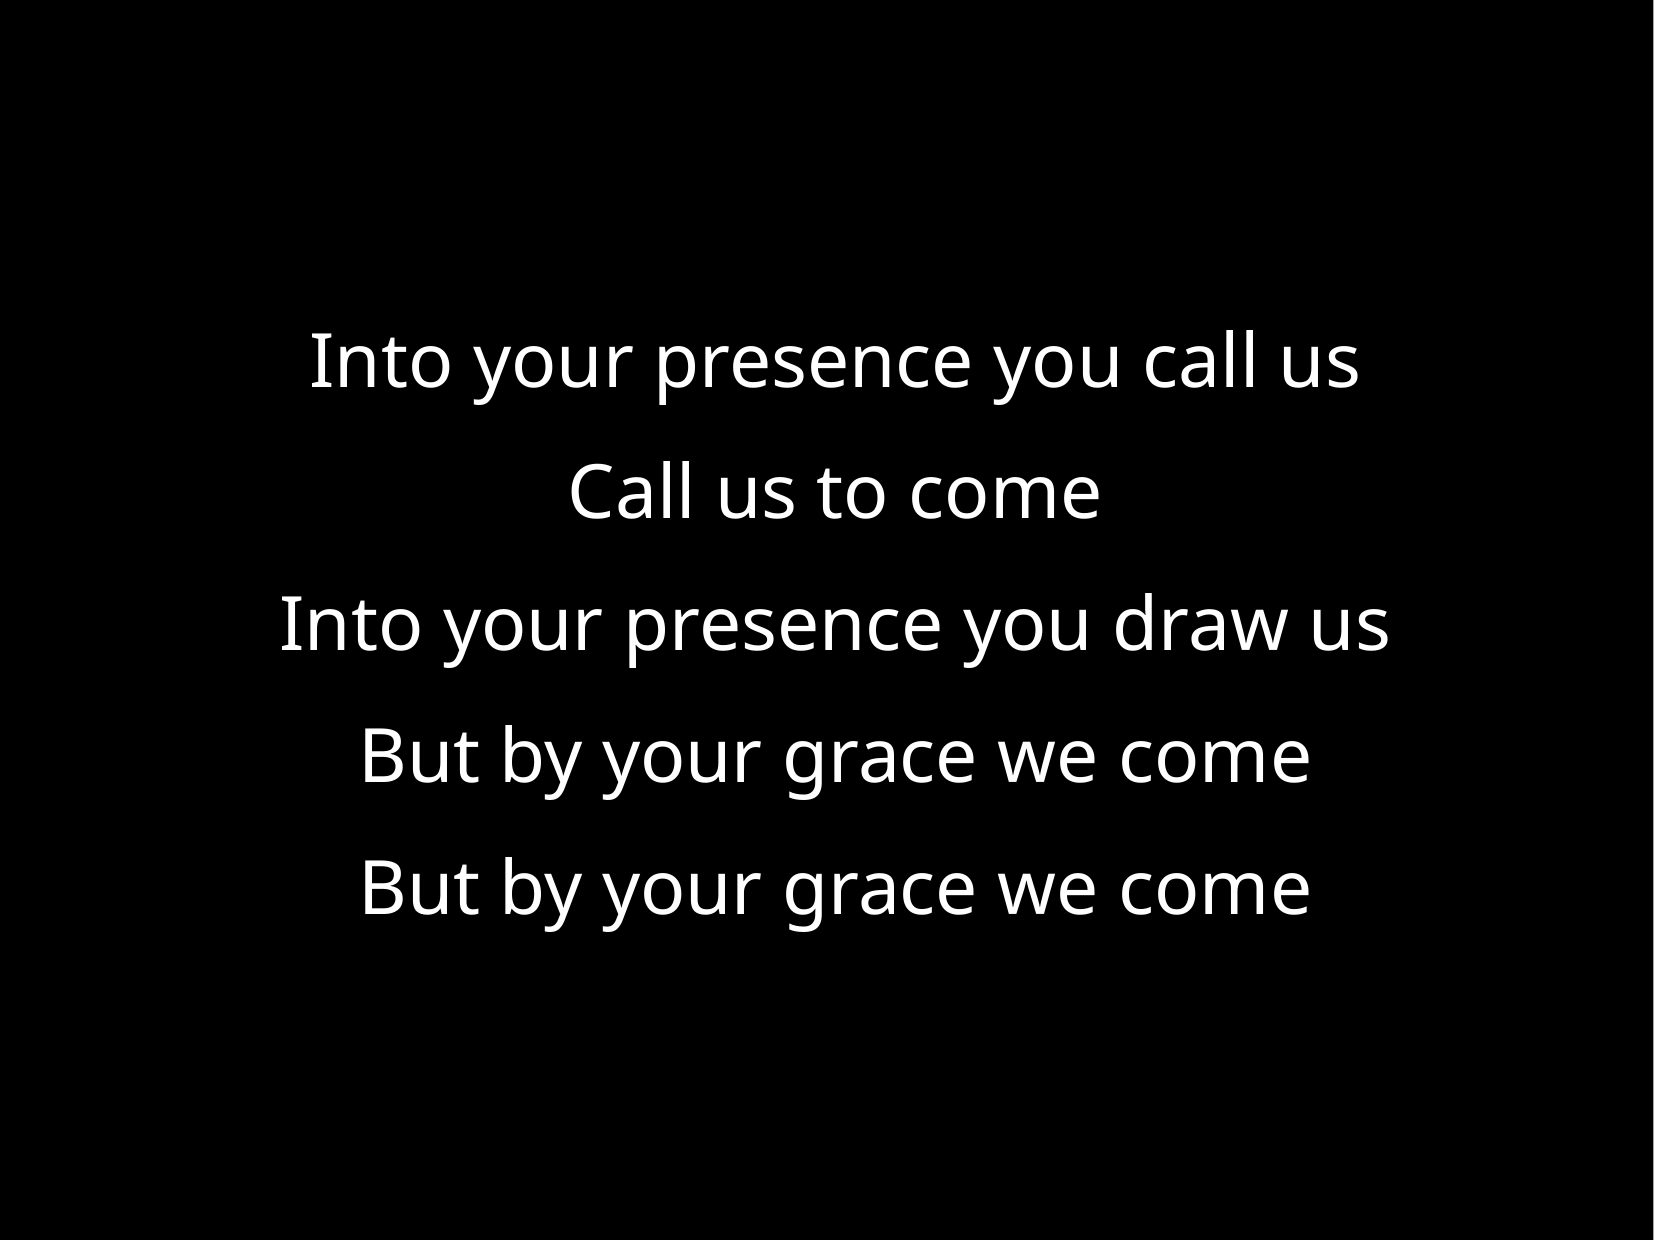

#
Into your presence you call us
Call us to come
Into your presence you draw us
But by your grace we come
But by your grace we come